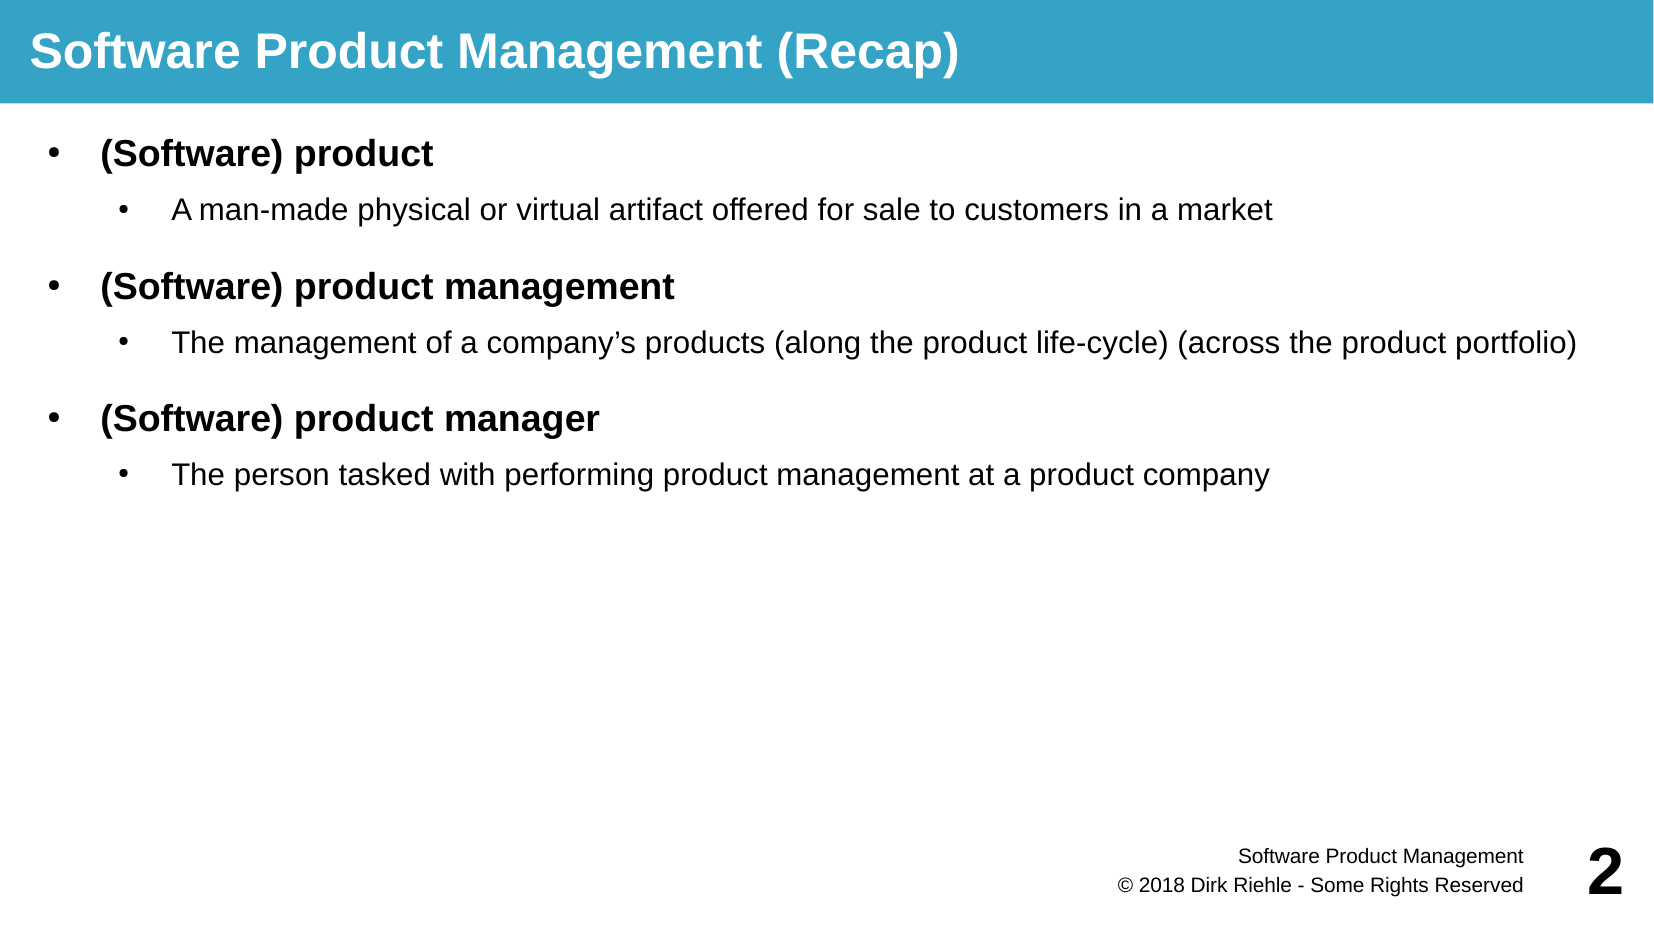

# Software Product Management (Recap)
(Software) product
A man-made physical or virtual artifact offered for sale to customers in a market
(Software) product management
The management of a company’s products (along the product life-cycle) (across the product portfolio)
(Software) product manager
The person tasked with performing product management at a product company
Software Product Management
2
© 2018 Dirk Riehle - Some Rights Reserved